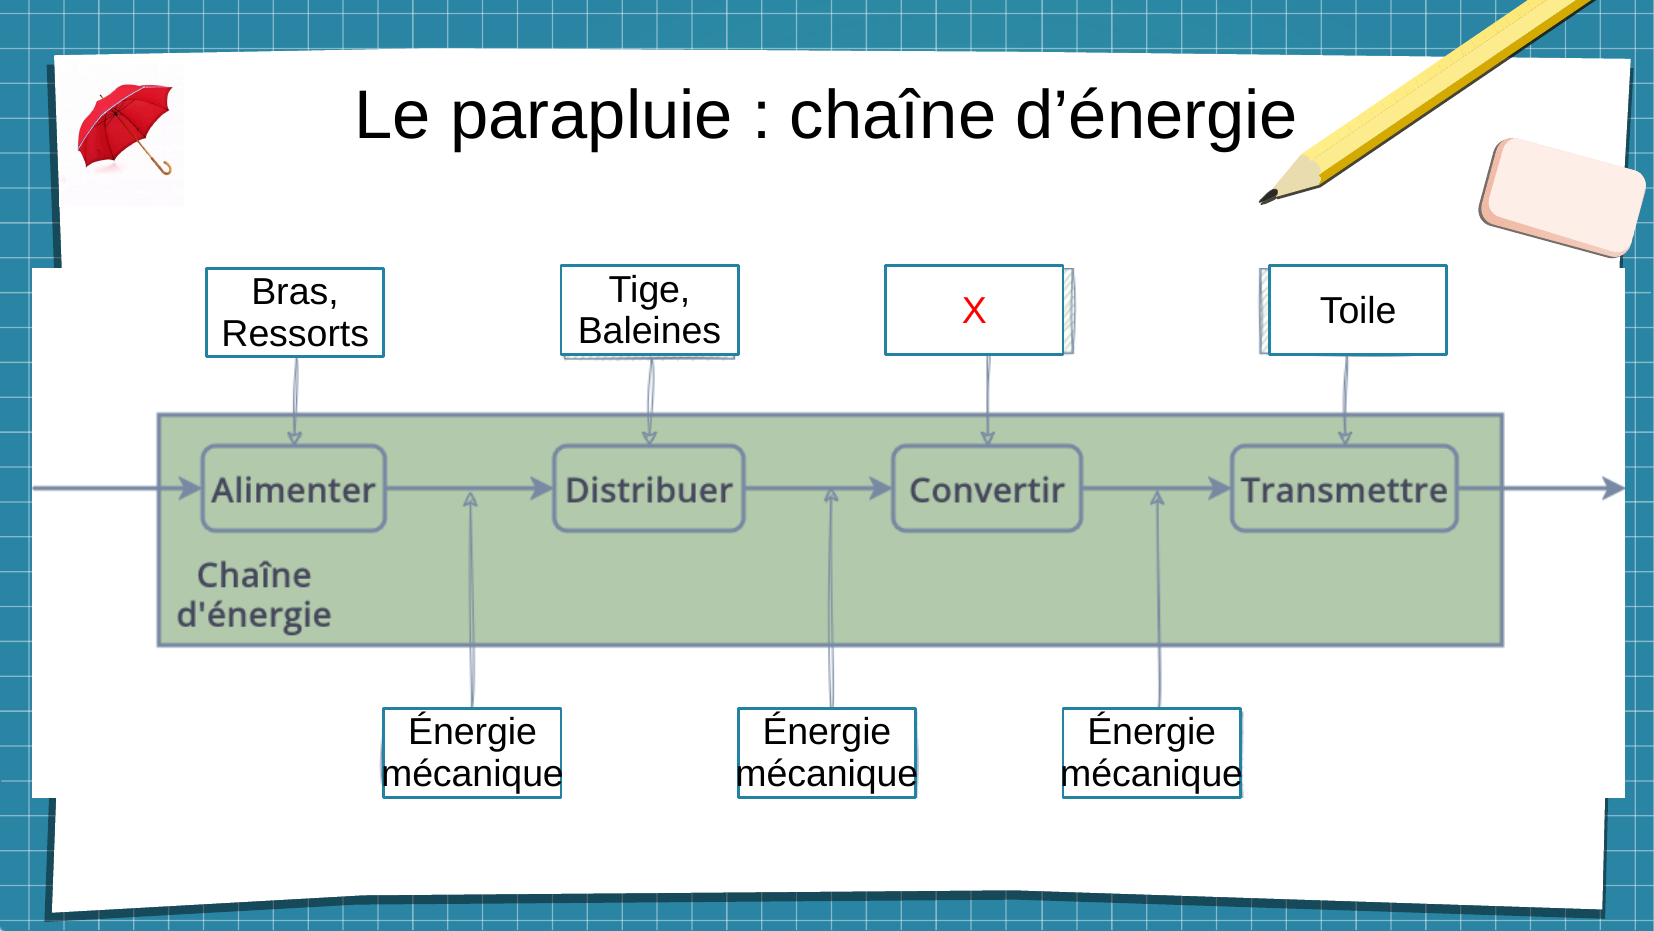

# Le parapluie : chaîne d’énergie
Tige,
Baleines
X
Toile
Bras,
Ressorts
Énergie
mécanique
Énergie
mécanique
Énergie
mécanique